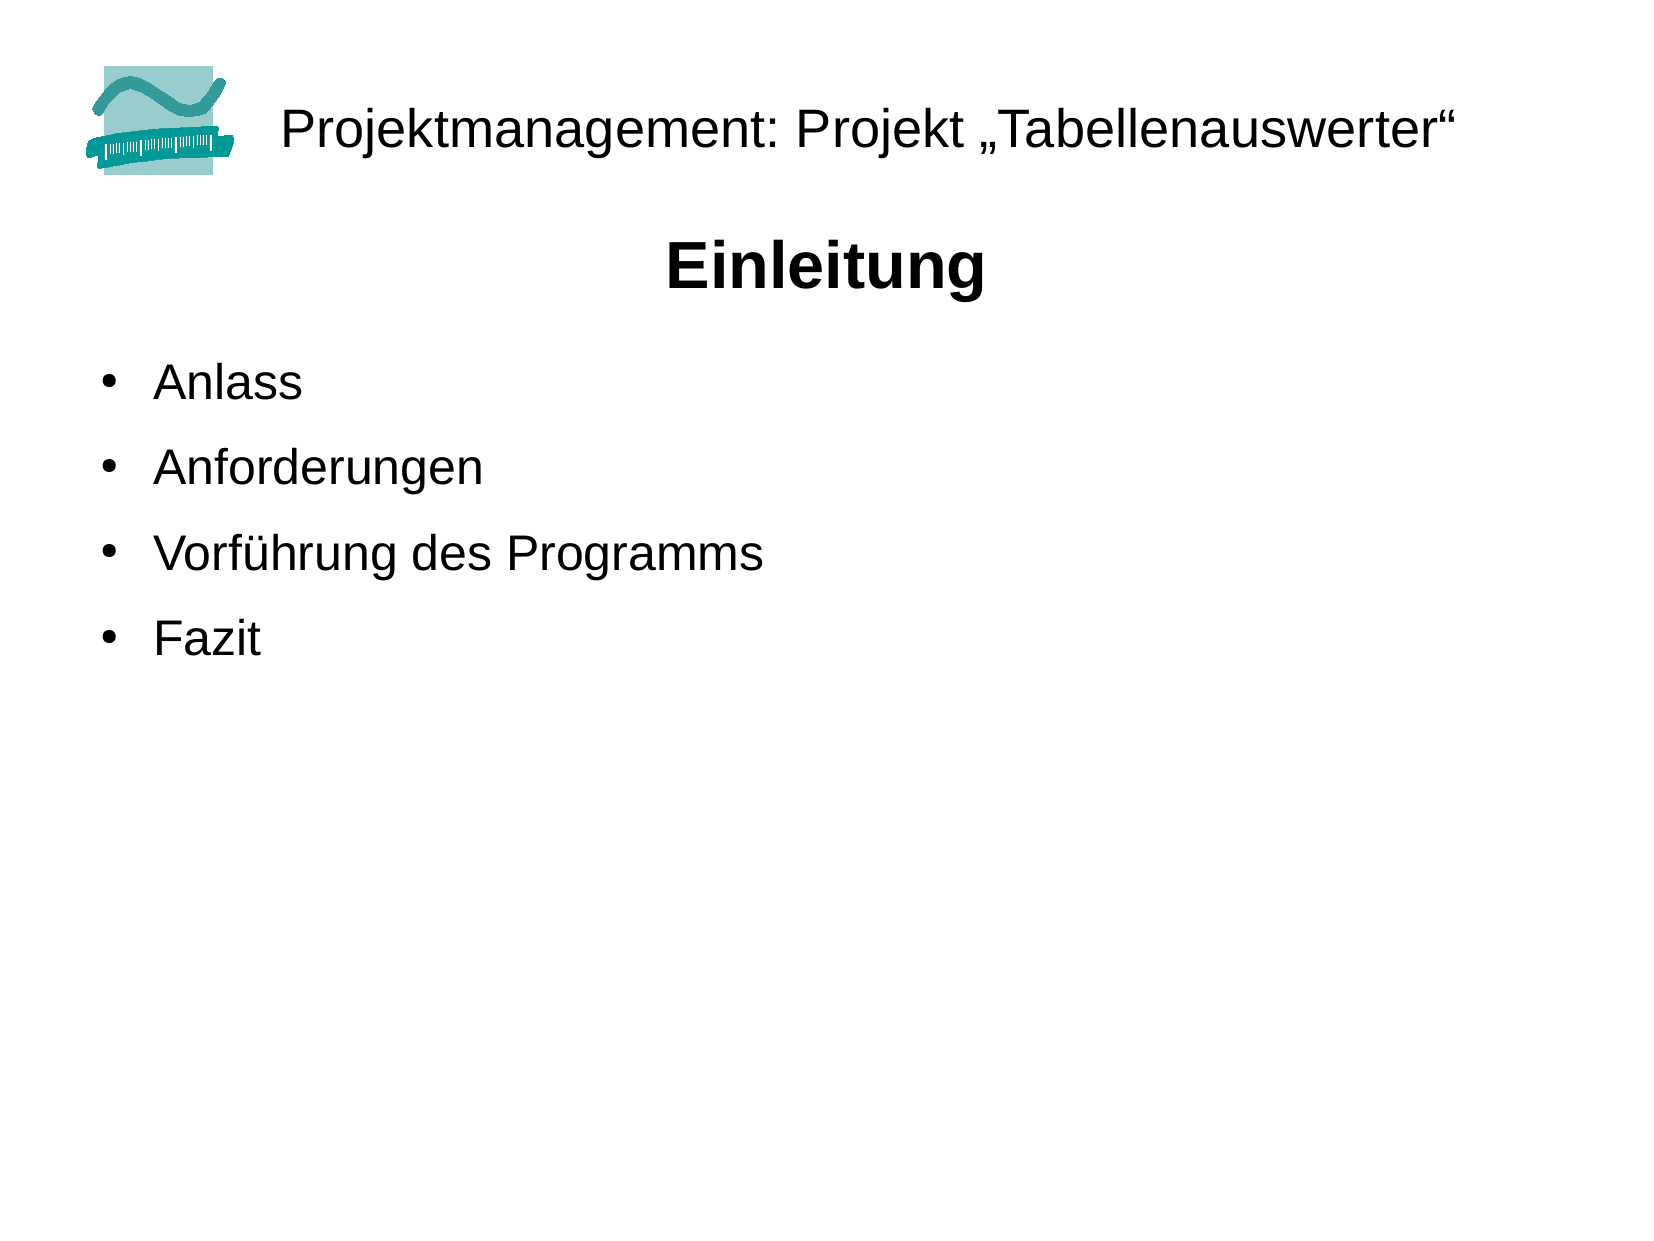

# Einleitung
Anlass
Anforderungen
Vorführung des Programms
Fazit